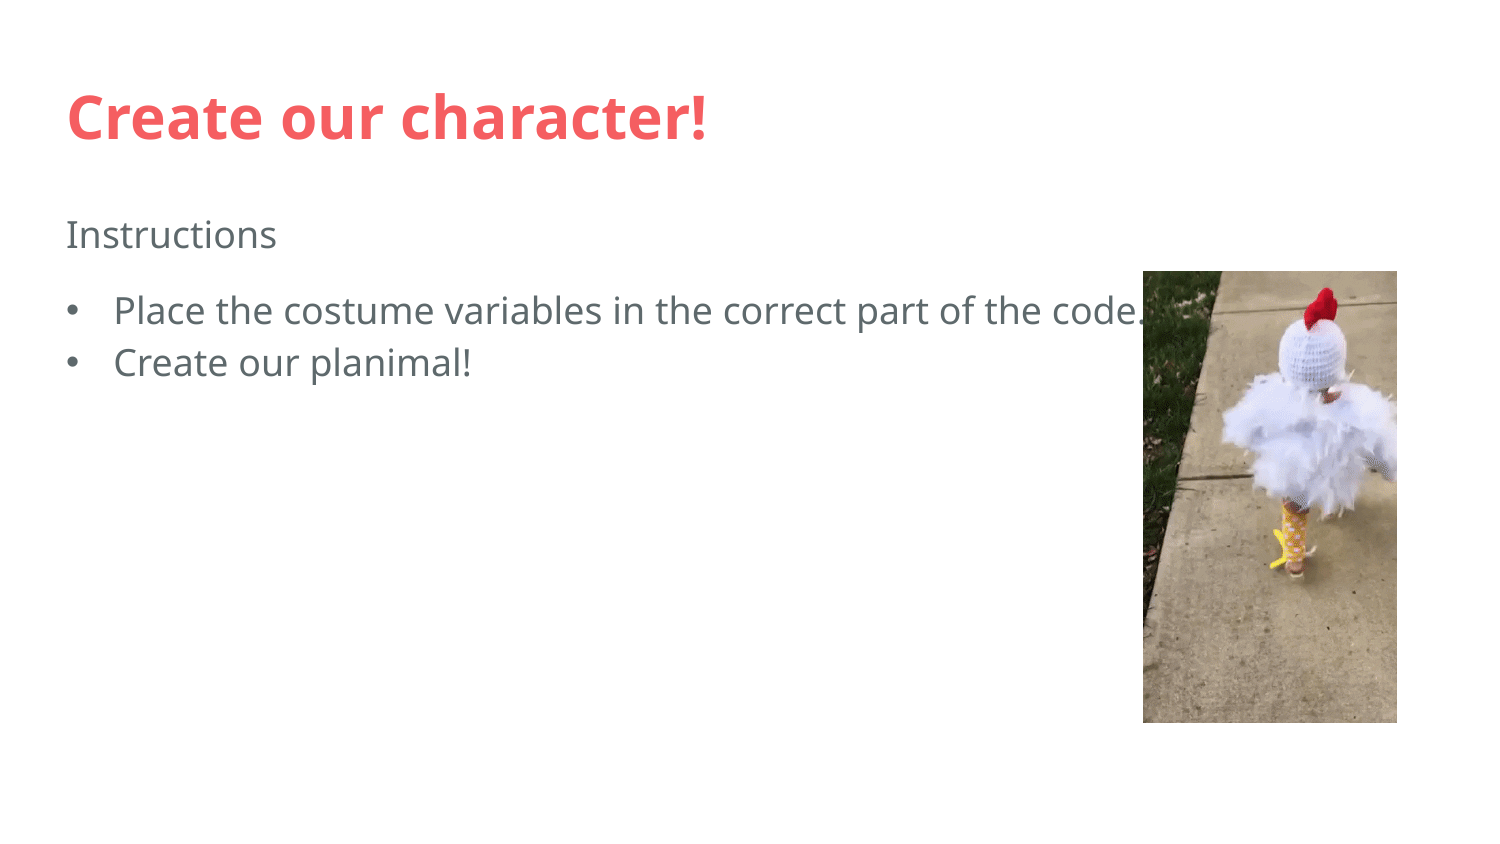

# Create our character!
Instructions
 Place the costume variables in the correct part of the code.
 Create our planimal!